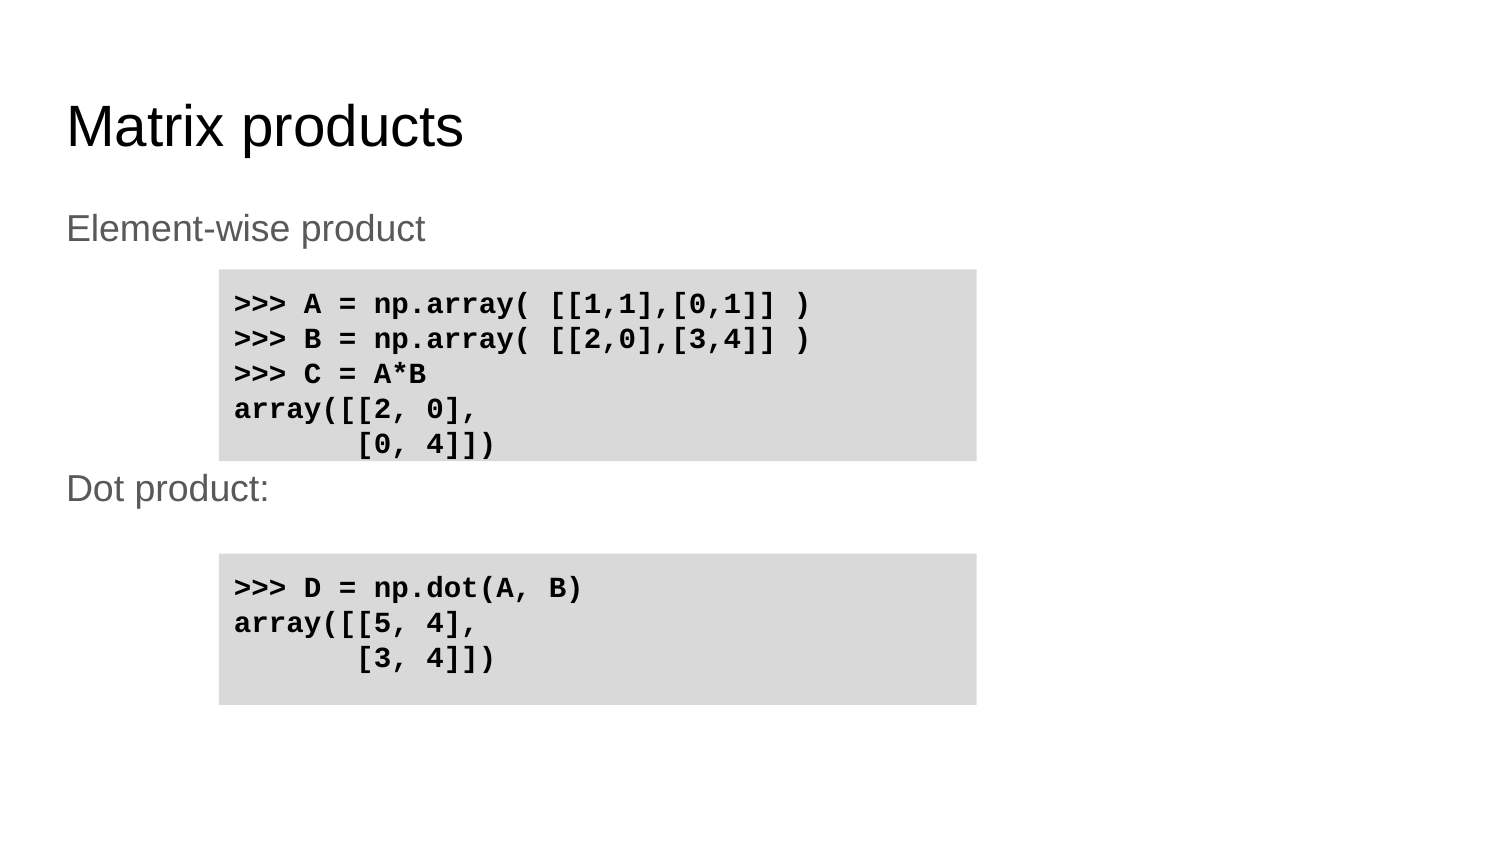

# Matrix products
Element-wise product
Dot product:
>>> A = np.array( [[1,1],[0,1]] )
>>> B = np.array( [[2,0],[3,4]] )
>>> C = A*B
array([[2, 0],
 [0, 4]])
>>> D = np.dot(A, B)
array([[5, 4],
 [3, 4]])